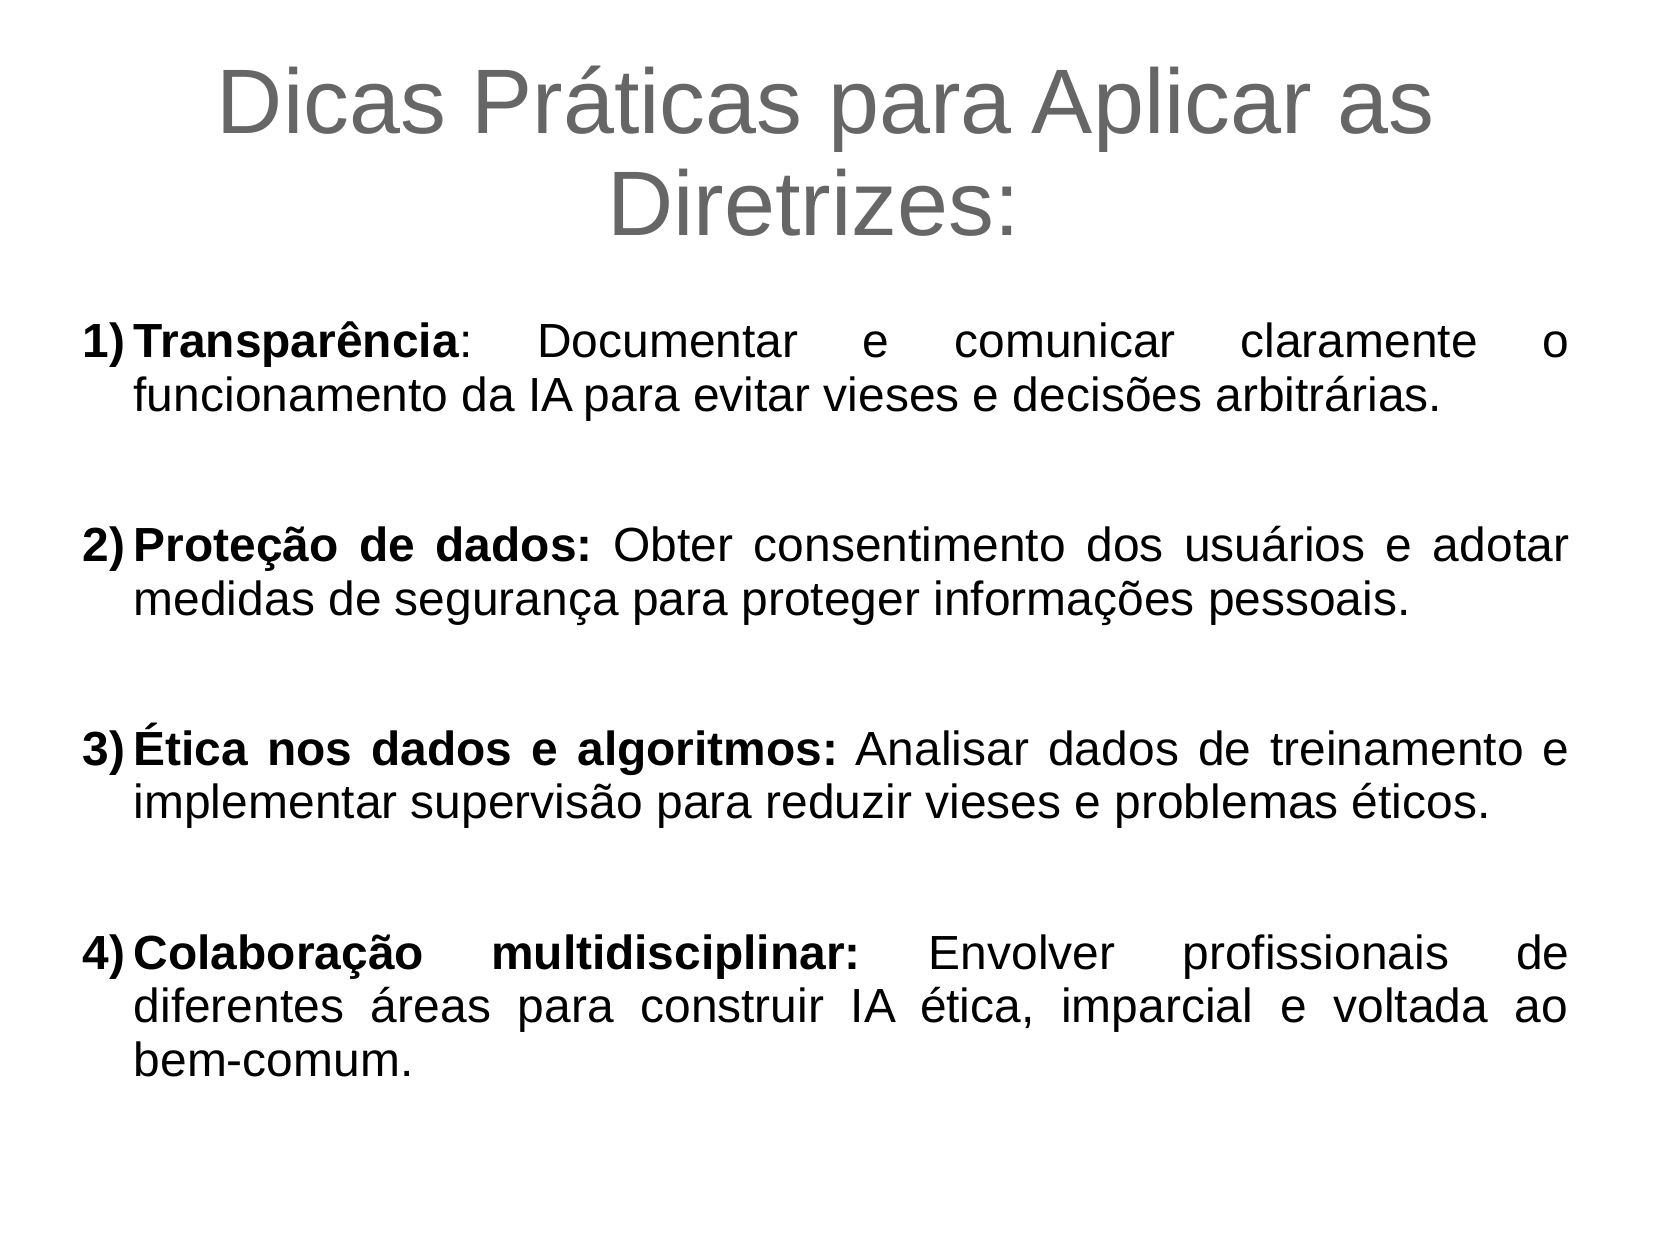

# Dicas Práticas para Aplicar as Diretrizes:
Transparência: Documentar e comunicar claramente o funcionamento da IA para evitar vieses e decisões arbitrárias.
Proteção de dados: Obter consentimento dos usuários e adotar medidas de segurança para proteger informações pessoais.
Ética nos dados e algoritmos: Analisar dados de treinamento e implementar supervisão para reduzir vieses e problemas éticos.
Colaboração multidisciplinar: Envolver profissionais de diferentes áreas para construir IA ética, imparcial e voltada ao bem-comum.